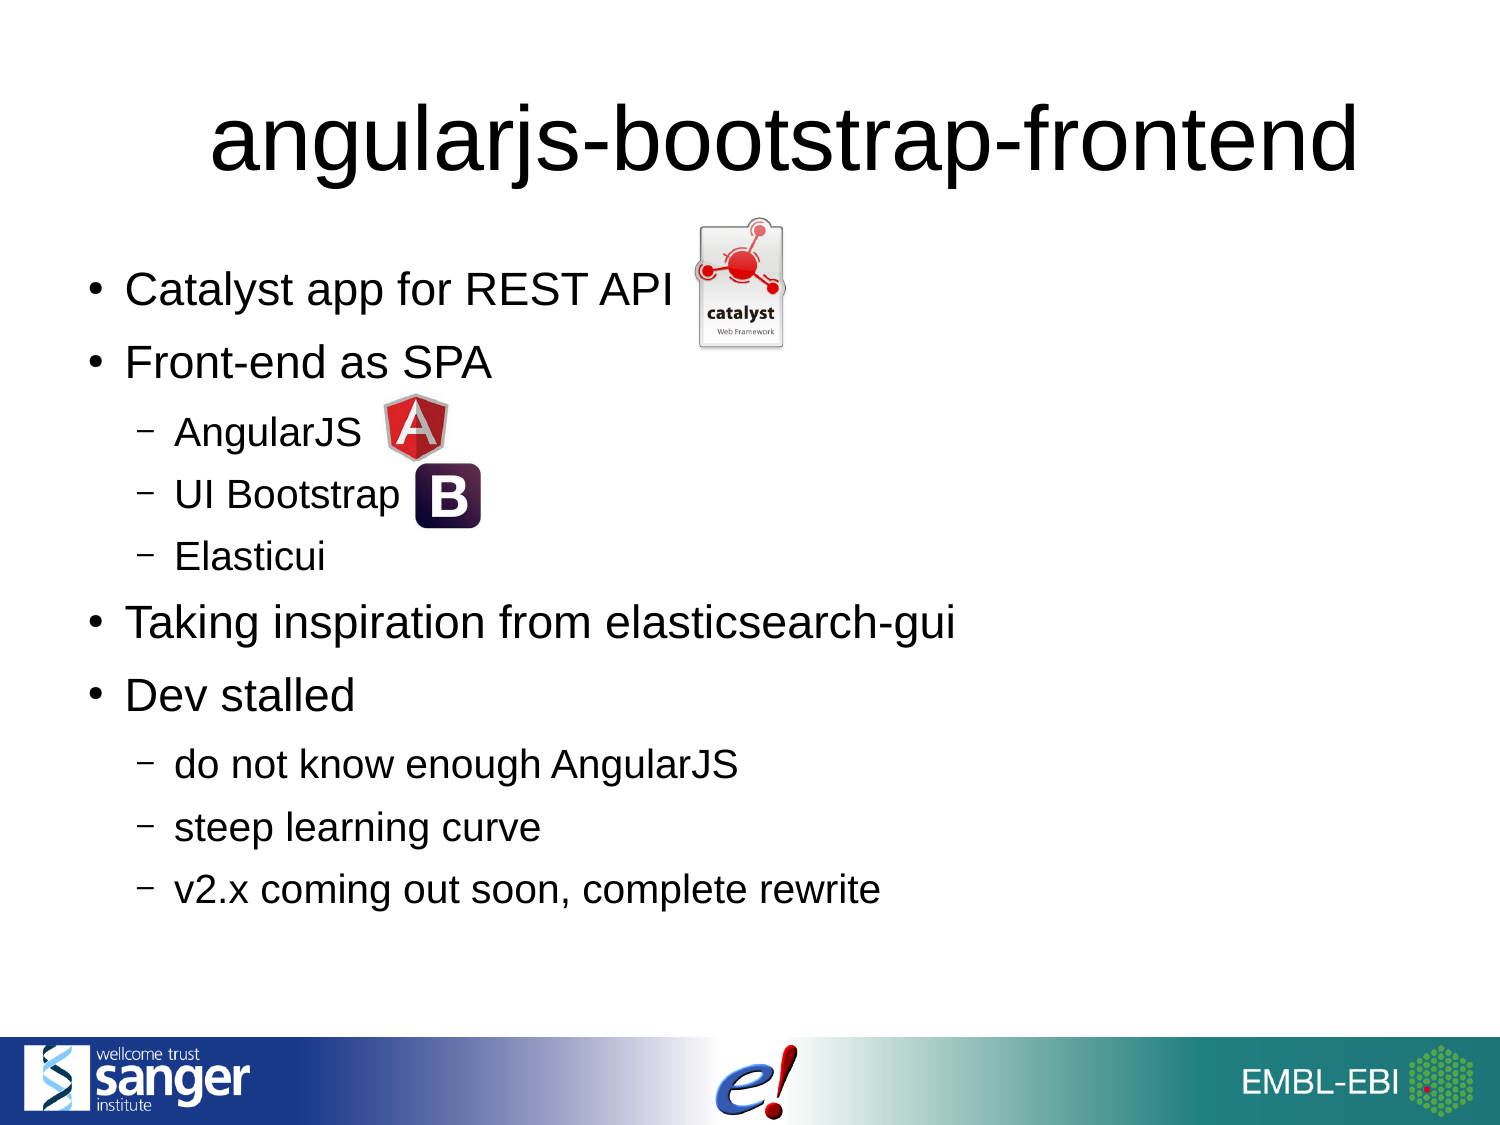

# angularjs-bootstrap-frontend
Catalyst app for REST API
Front-end as SPA
AngularJS
UI Bootstrap
Elasticui
Taking inspiration from elasticsearch-gui
Dev stalled
do not know enough AngularJS
steep learning curve
v2.x coming out soon, complete rewrite